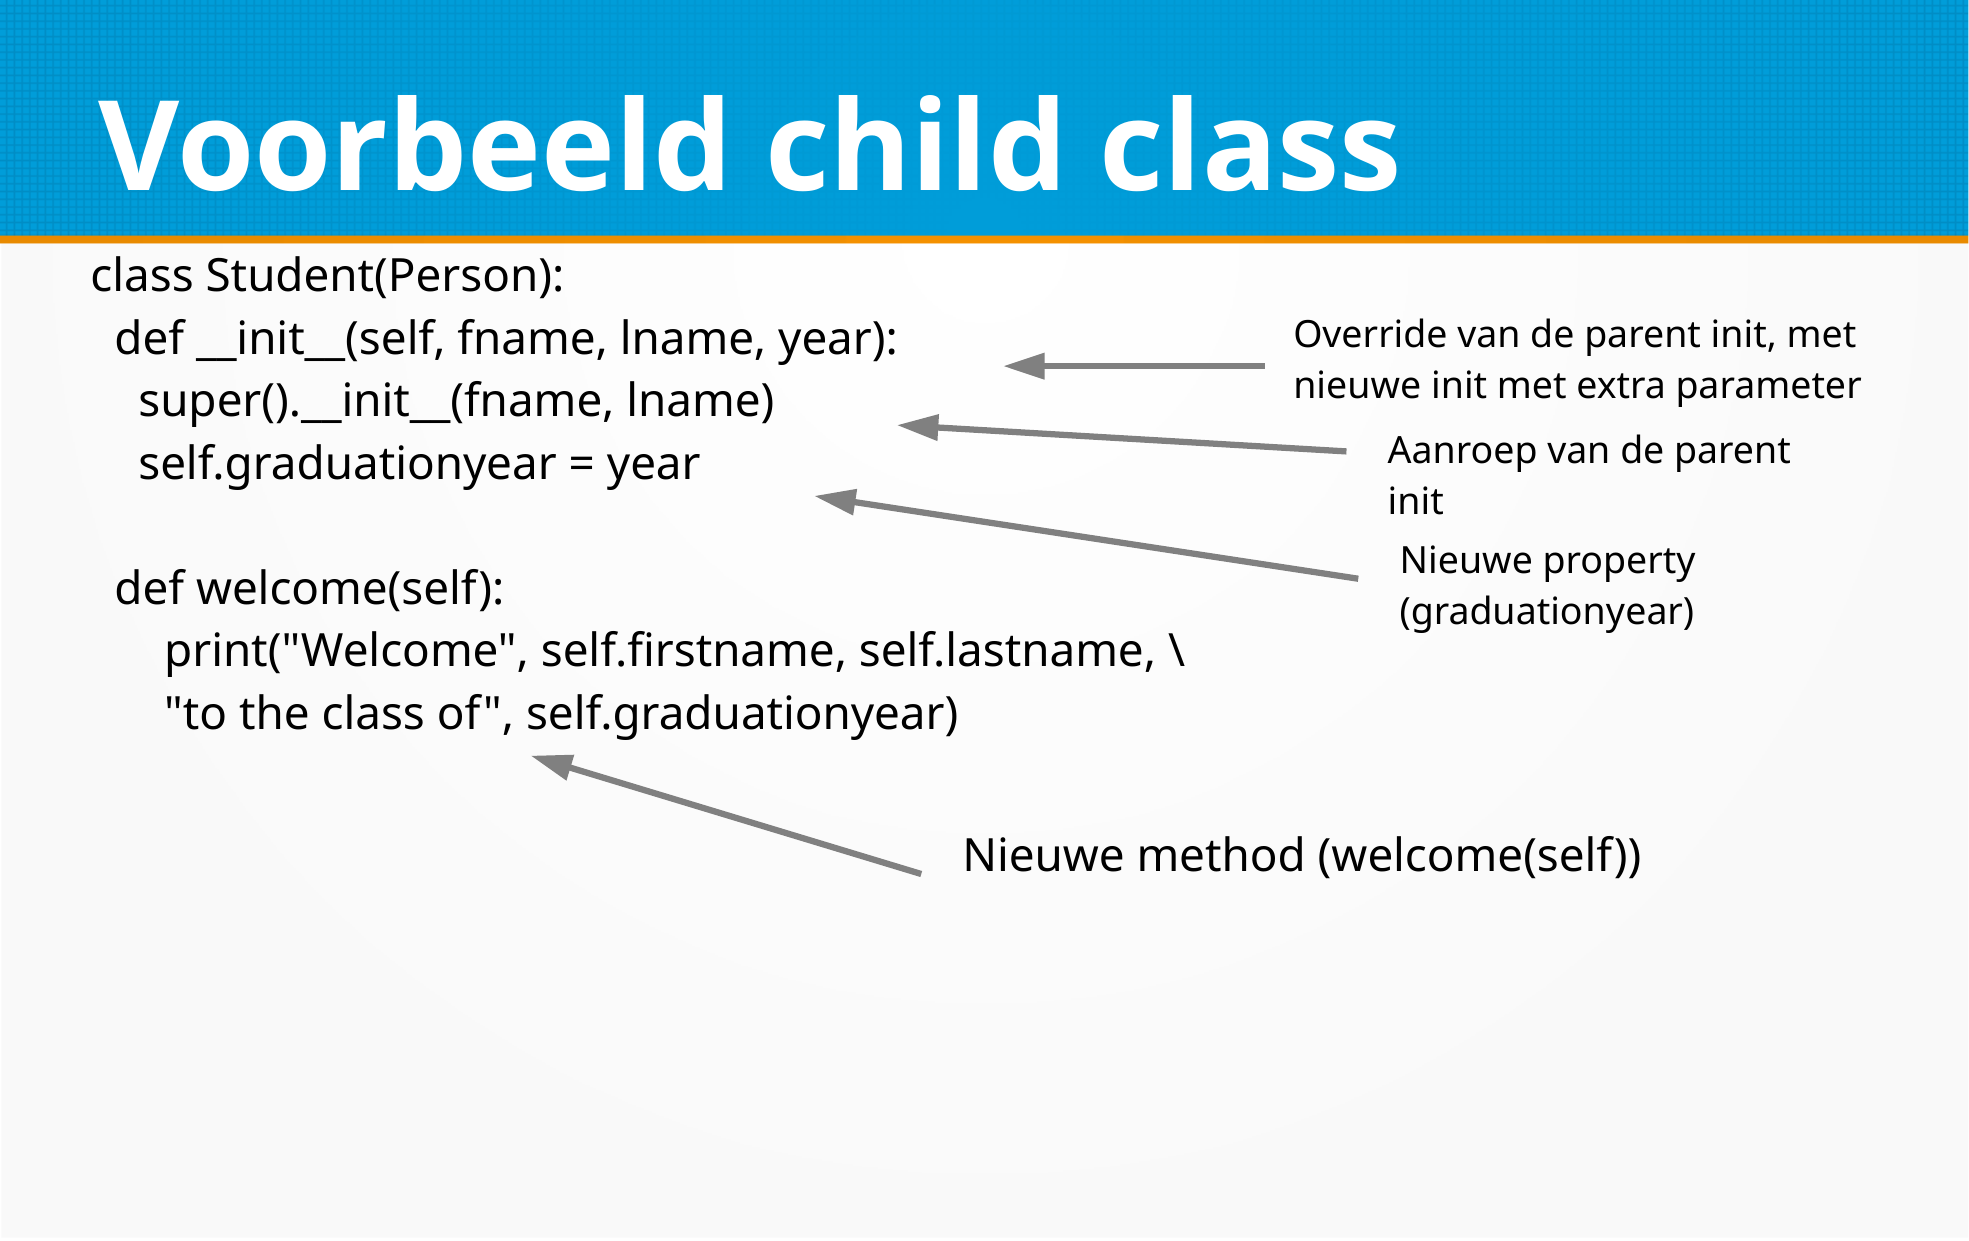

# Voorbeeld child class
class Student(Person):
 def __init__(self, fname, lname, year):
 super().__init__(fname, lname)
 self.graduationyear = year
 def welcome(self):
 	print("Welcome", self.firstname, self.lastname, \
	"to the class of", self.graduationyear)
Override van de parent init, met
nieuwe init met extra parameter
Aanroep van de parent
init
Nieuwe property
(graduationyear)
Nieuwe method (welcome(self))